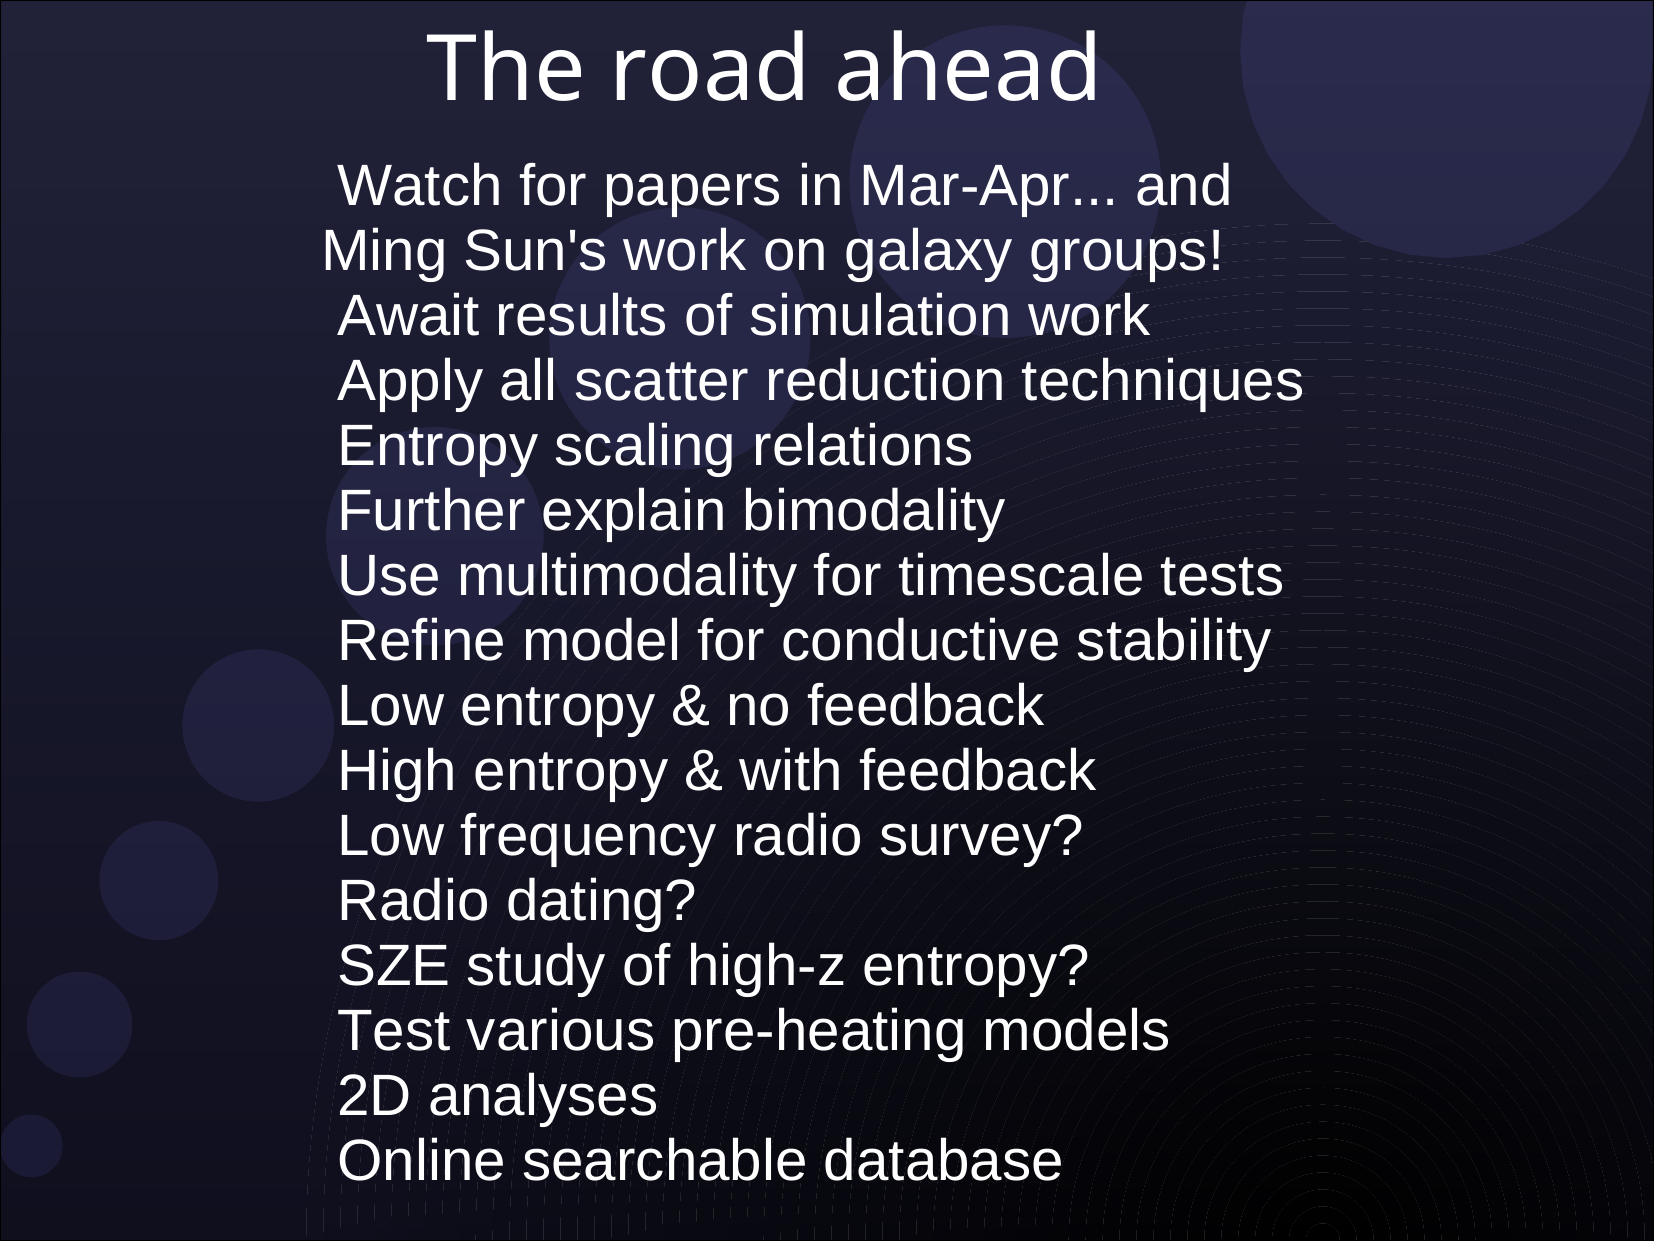

The road ahead
 Watch for papers in Mar-Apr... and Ming Sun's work on galaxy groups!
 Await results of simulation work
 Apply all scatter reduction techniques
 Entropy scaling relations
 Further explain bimodality
 Use multimodality for timescale tests
 Refine model for conductive stability
 Low entropy & no feedback
 High entropy & with feedback
 Low frequency radio survey?
 Radio dating?
 SZE study of high-z entropy?
 Test various pre-heating models
 2D analyses
 Online searchable database